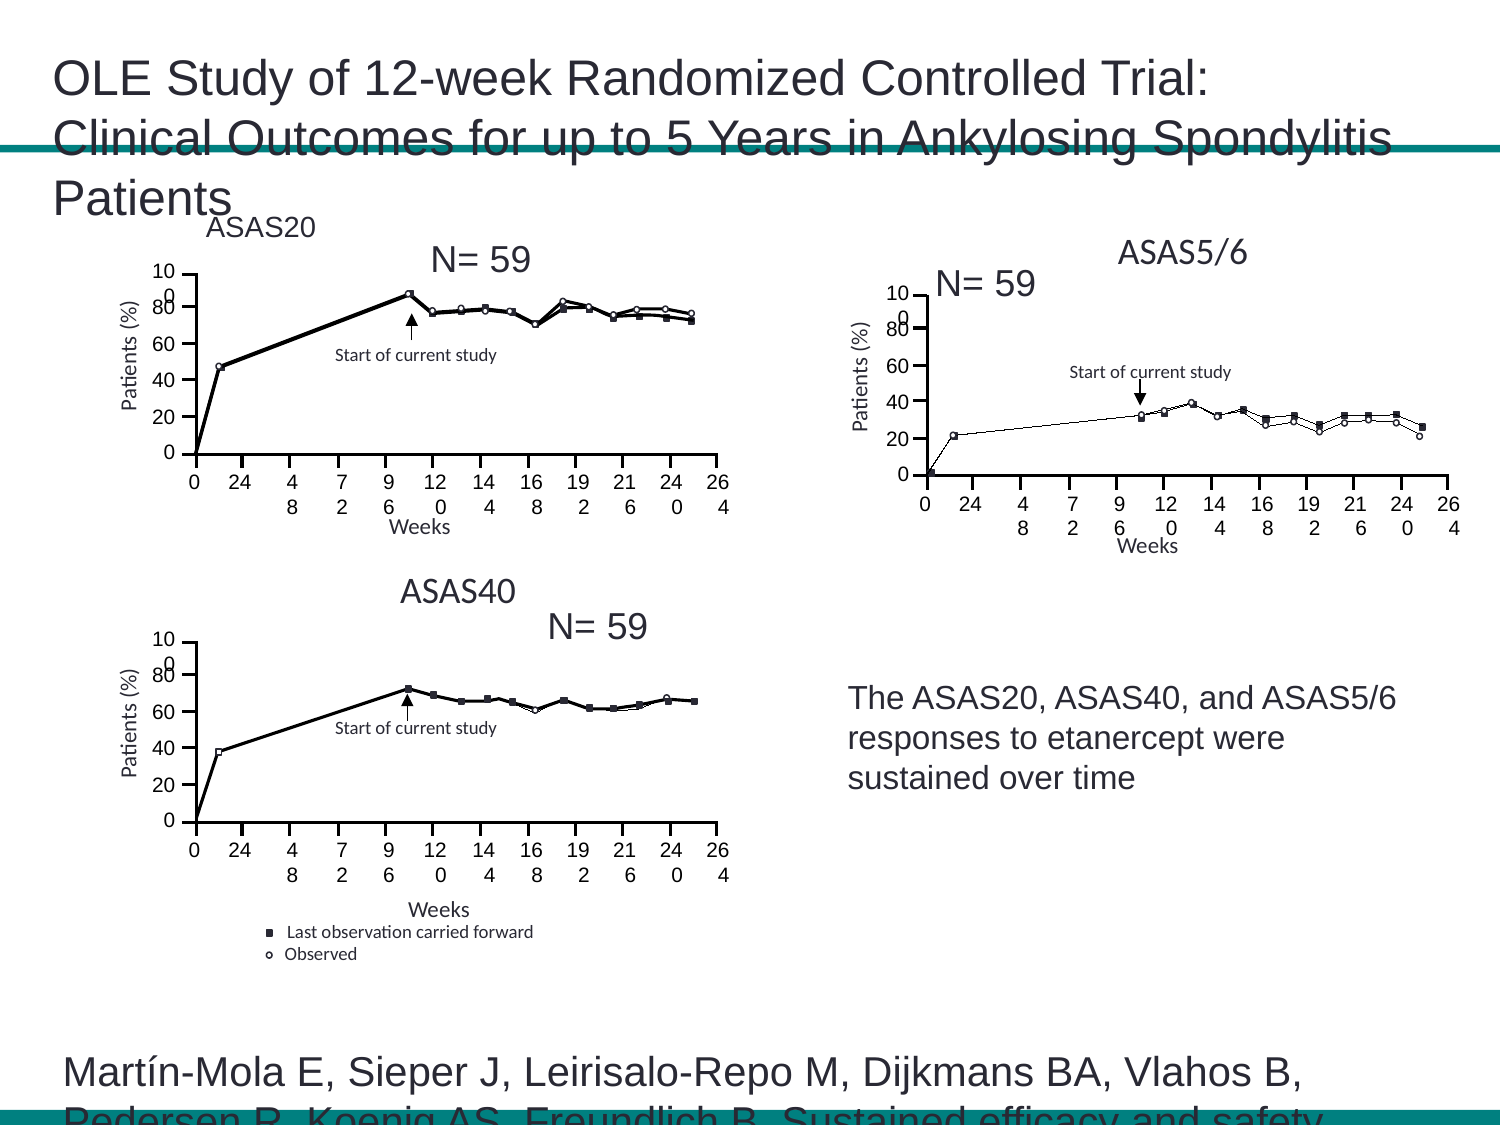

OLE Study of 12-week Randomized Controlled Trial:
Clinical Outcomes for up to 5 Years in Ankylosing Spondylitis Patients
ASAS20
ASAS5/6
100
80
60
Start of current study
Patients (%)
40
20
0
0
24
48
72
96
120
144
168
192
216
240
264
Weeks
N= 59
100
80
60
Start of current study
Patients (%)
40
20
0
0
24
48
72
96
120
144
168
192
216
240
264
Weeks
ASAS40
100
80
60
Patients (%)
Start of current study
40
20
0
0
24
48
72
96
120
144
168
192
216
240
264
Weeks
Last observation carried forward
Observed
N= 59
N= 59
The ASAS20, ASAS40, and ASAS5/6 responses to etanercept were sustained over time
# Martín-Mola E, Sieper J, Leirisalo-Repo M, Dijkmans BA, Vlahos B, Pedersen R, Koenig AS, Freundlich B. Sustained efficacy and safety, including patient-reported outcomes, with etanercept treatment over 5 years in patients with ankylosing spondylitis. Clinical & Experimental Rheumatology. 2010 Mar 1;28(2):238.